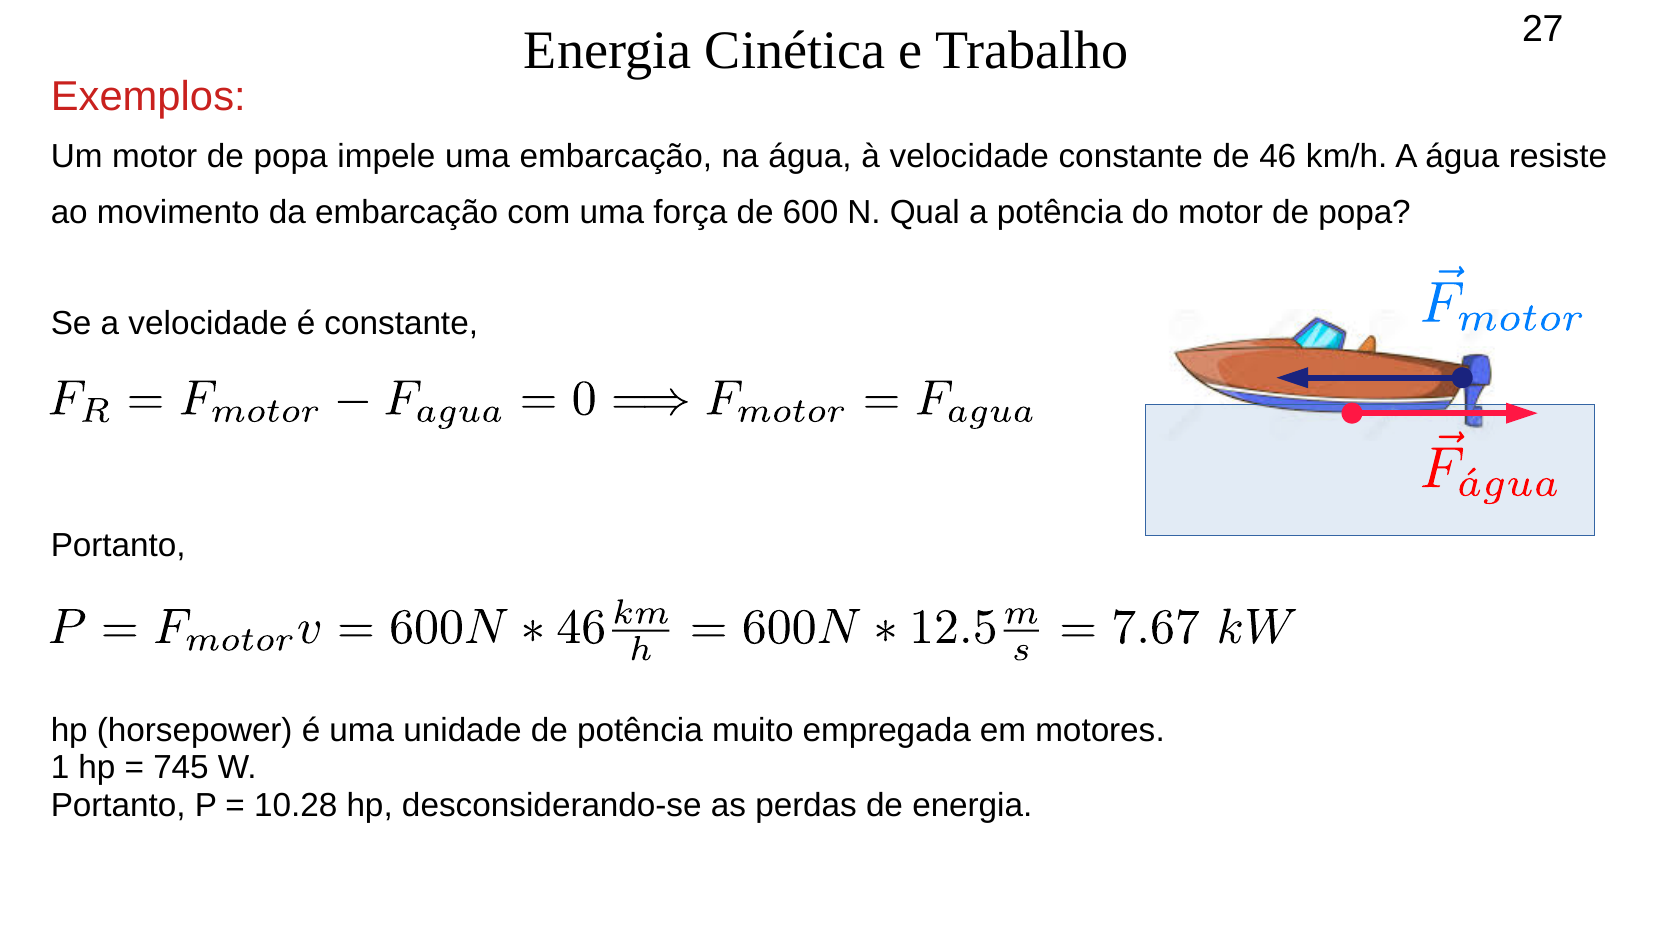

Energia Cinética e Trabalho
Exemplos:
Um motor de popa impele uma embarcação, na água, à velocidade constante de 46 km/h. A água resiste ao movimento da embarcação com uma força de 600 N. Qual a potência do motor de popa?
Se a velocidade é constante,
Portanto,
hp (horsepower) é uma unidade de potência muito empregada em motores.
1 hp = 745 W.
Portanto, P = 10.28 hp, desconsiderando-se as perdas de energia.